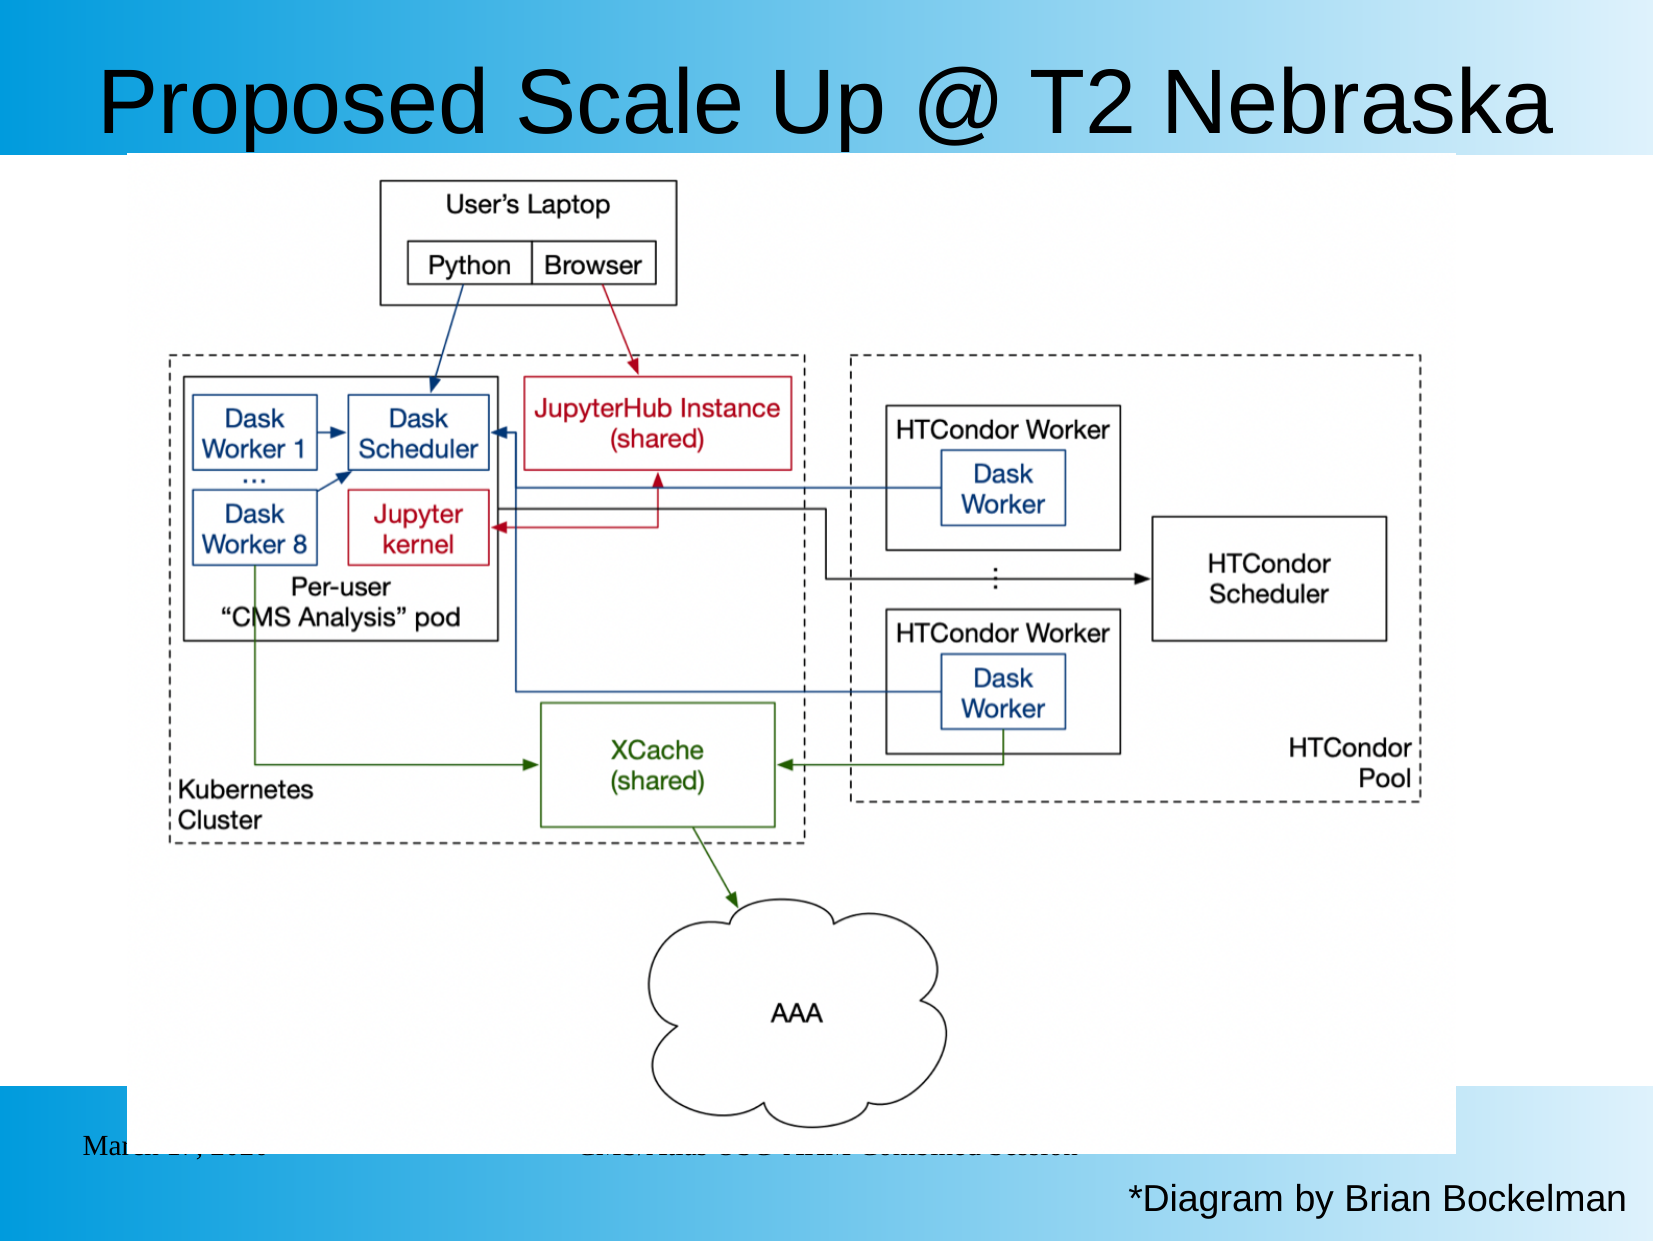

# Proposed Scale Up @ T2 Nebraska
March 17, 2020
CMS/Atlas OSG-AHM Combined Session
*Diagram by Brian Bockelman